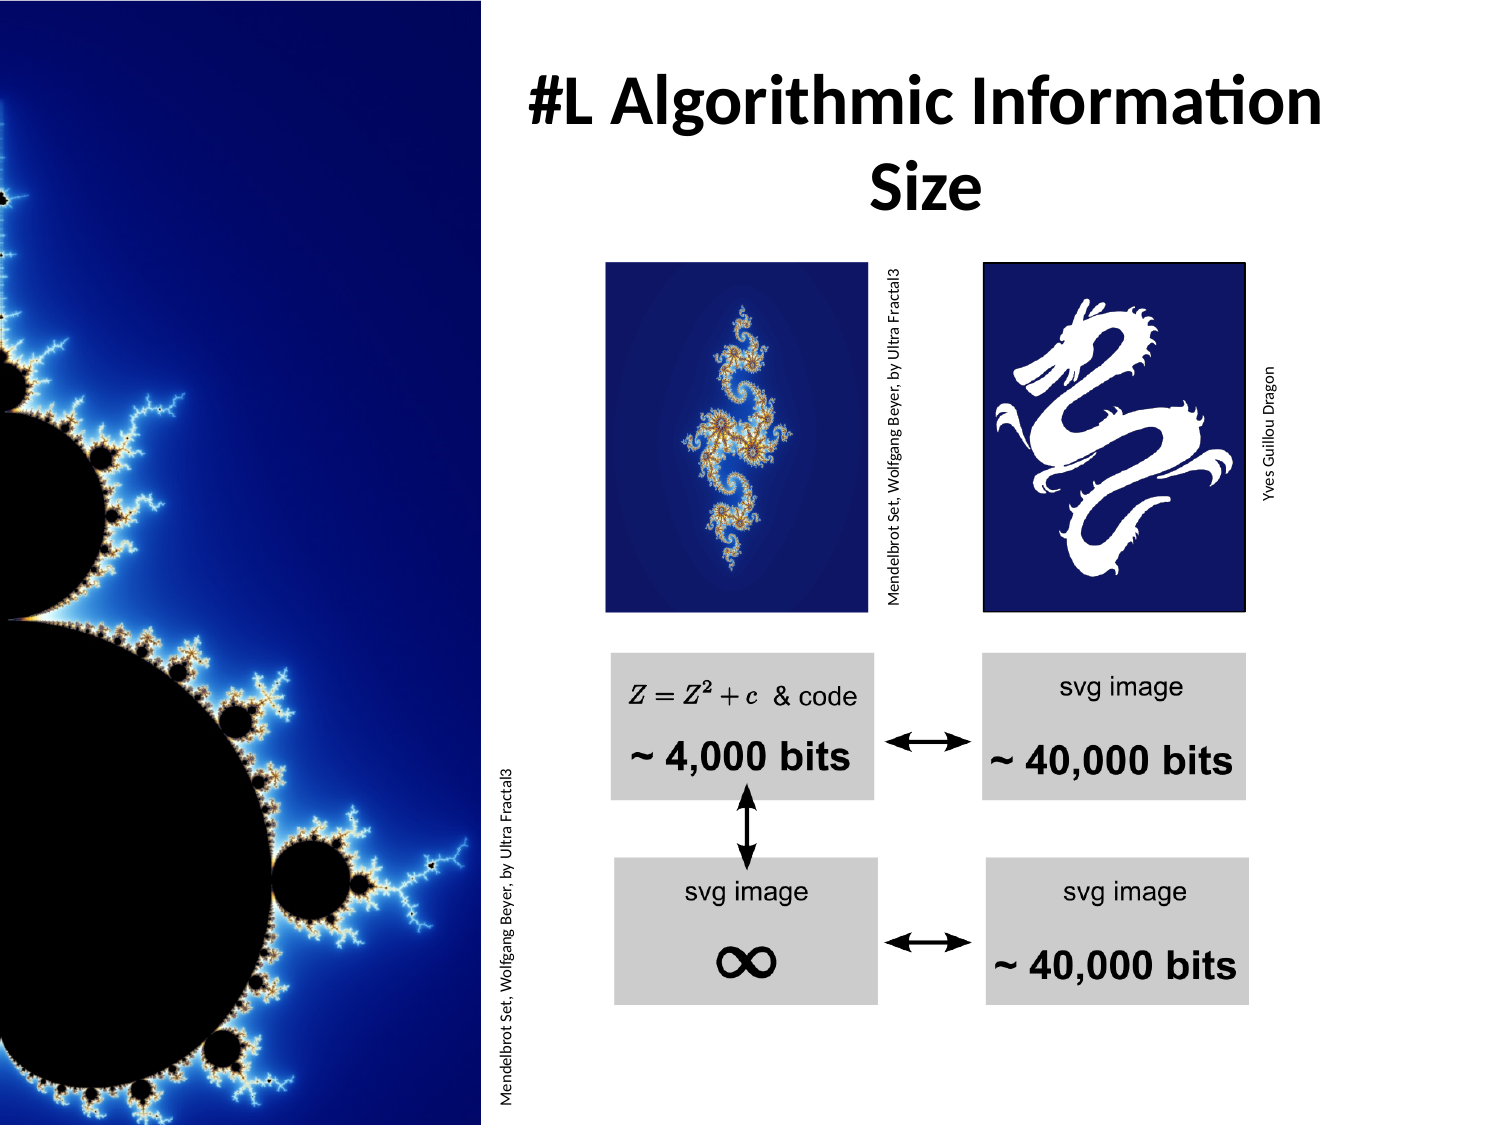

# #L Algorithmic Information Size
Yves Guillou Dragon
Mendelbrot Set, Wolfgang Beyer, by Ultra Fractal3
Mendelbrot Set, Wolfgang Beyer, by Ultra Fractal3